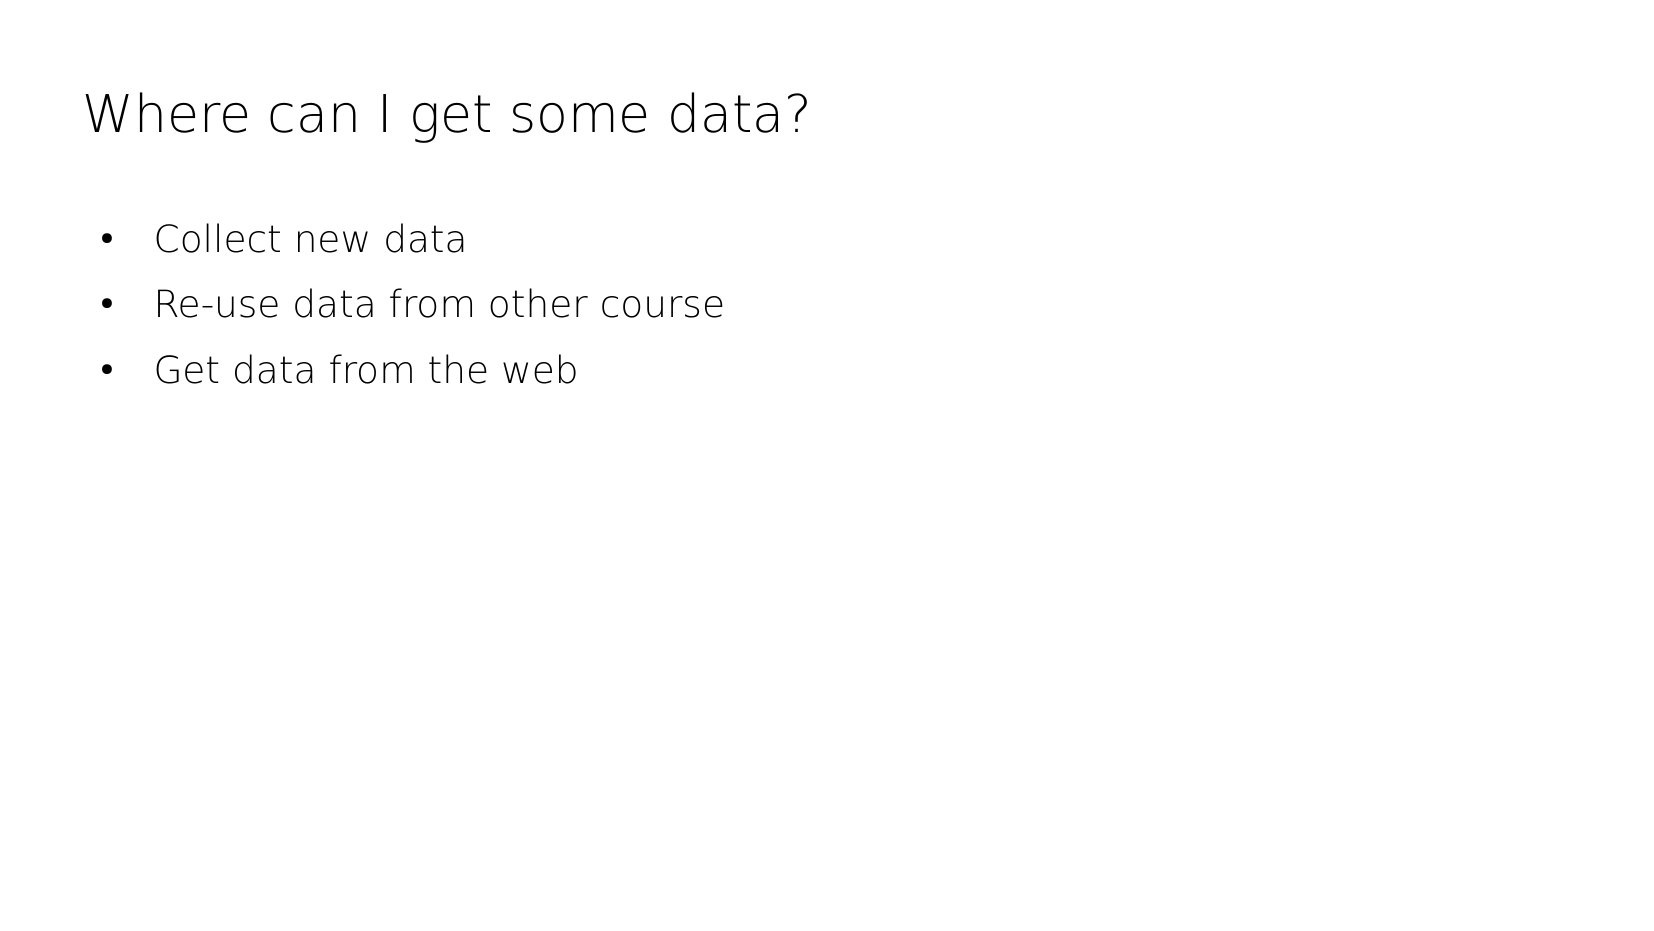

# Where can I get some data?
Collect new data
Re-use data from other course
Get data from the web